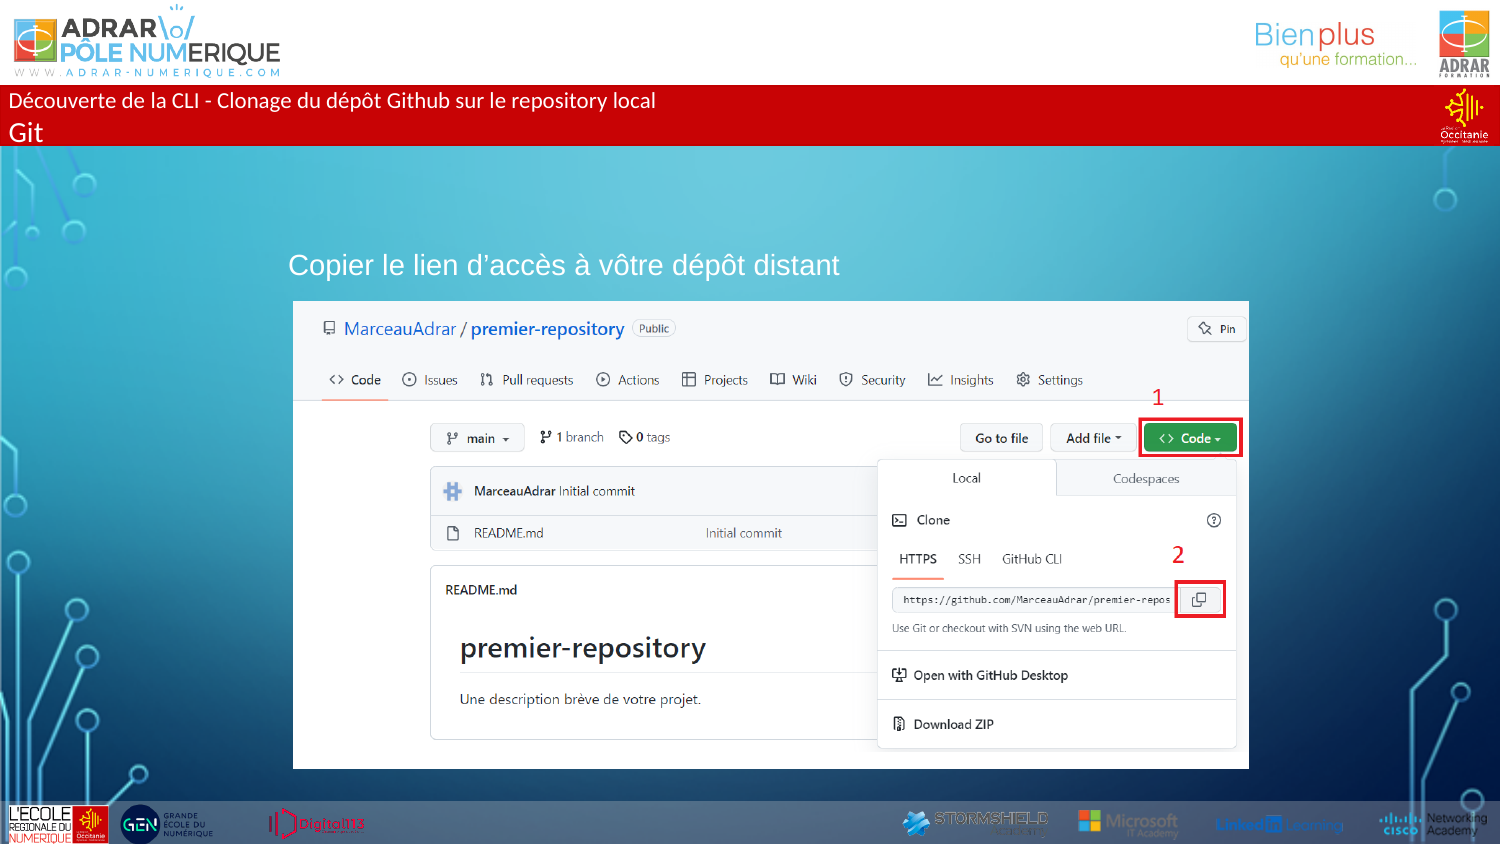

Découverte de la CLI - Clonage du dépôt Github sur le repository local
Git
Copier le lien d’accès à vôtre dépôt distant